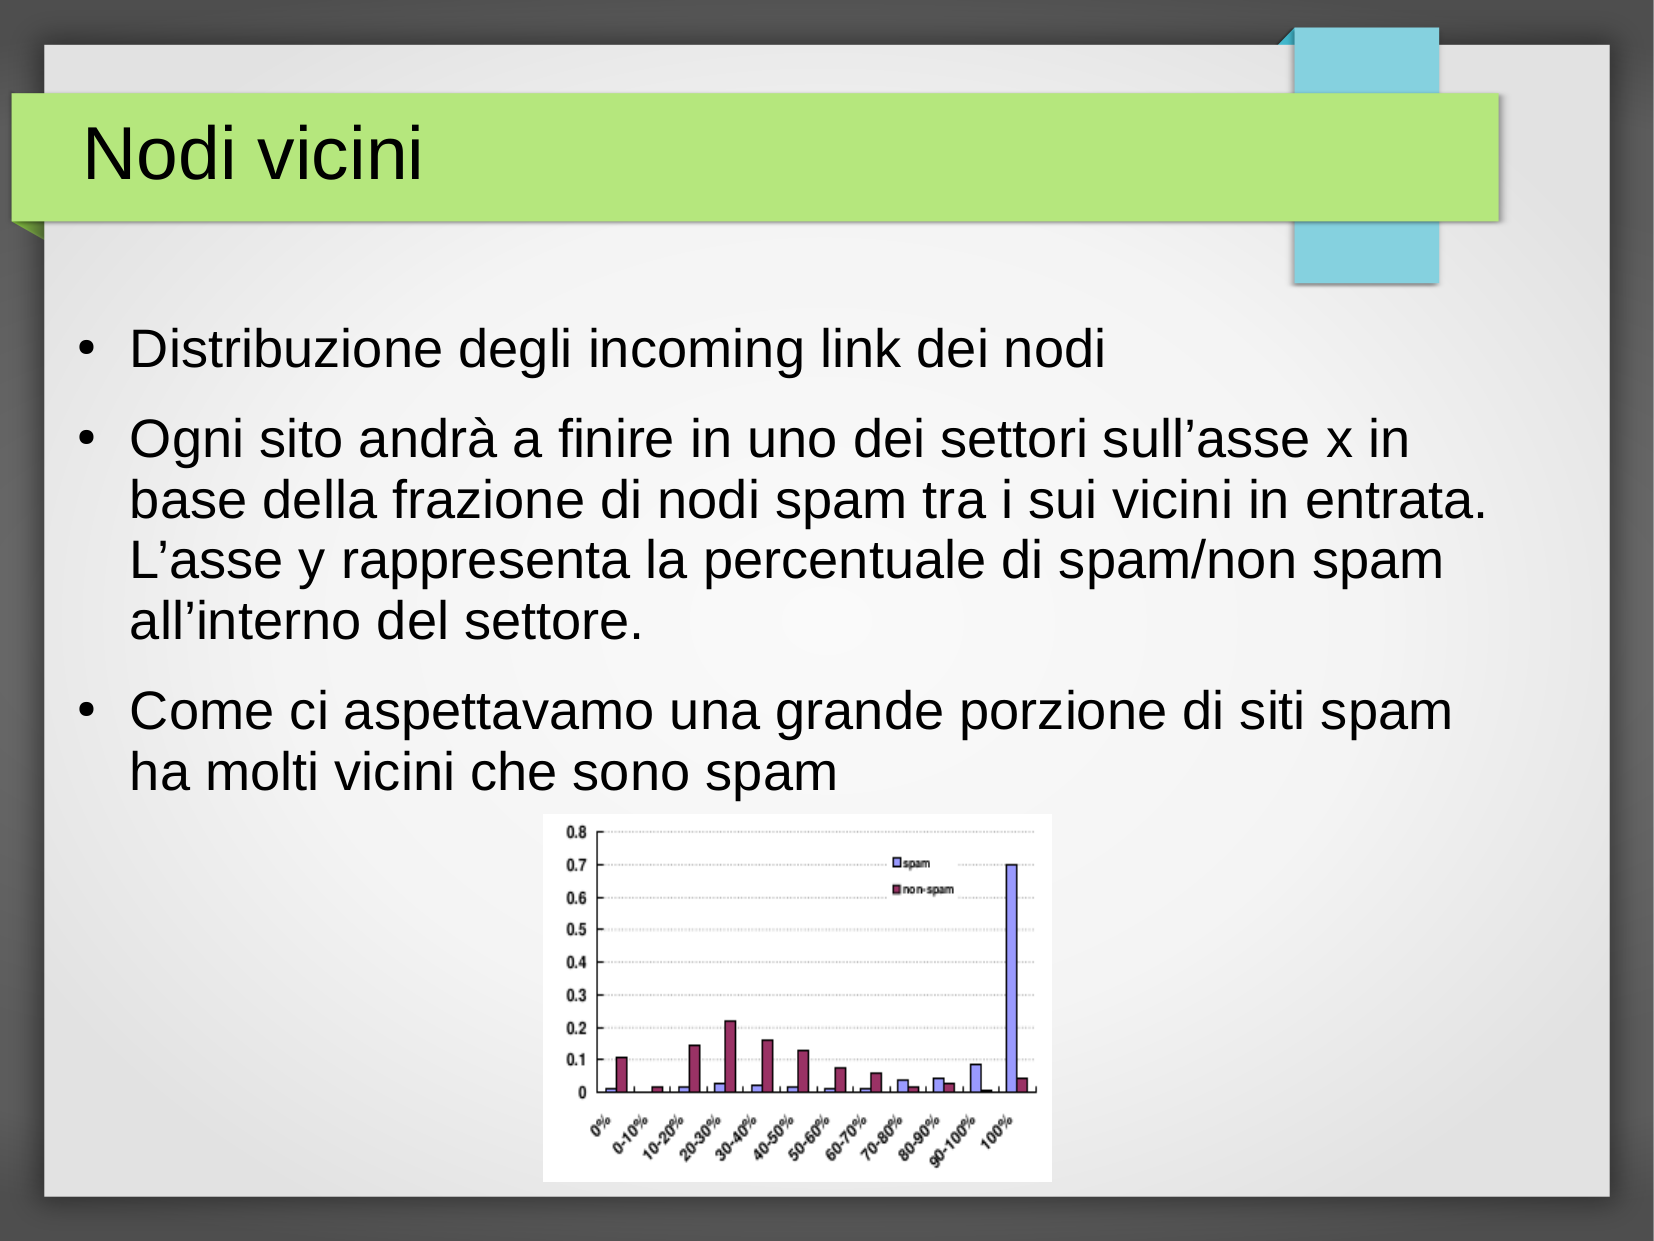

# Nodi vicini
Distribuzione degli incoming link dei nodi
Ogni sito andrà a finire in uno dei settori sull’asse x in base della frazione di nodi spam tra i sui vicini in entrata. L’asse y rappresenta la percentuale di spam/non spam all’interno del settore.
Come ci aspettavamo una grande porzione di siti spam ha molti vicini che sono spam